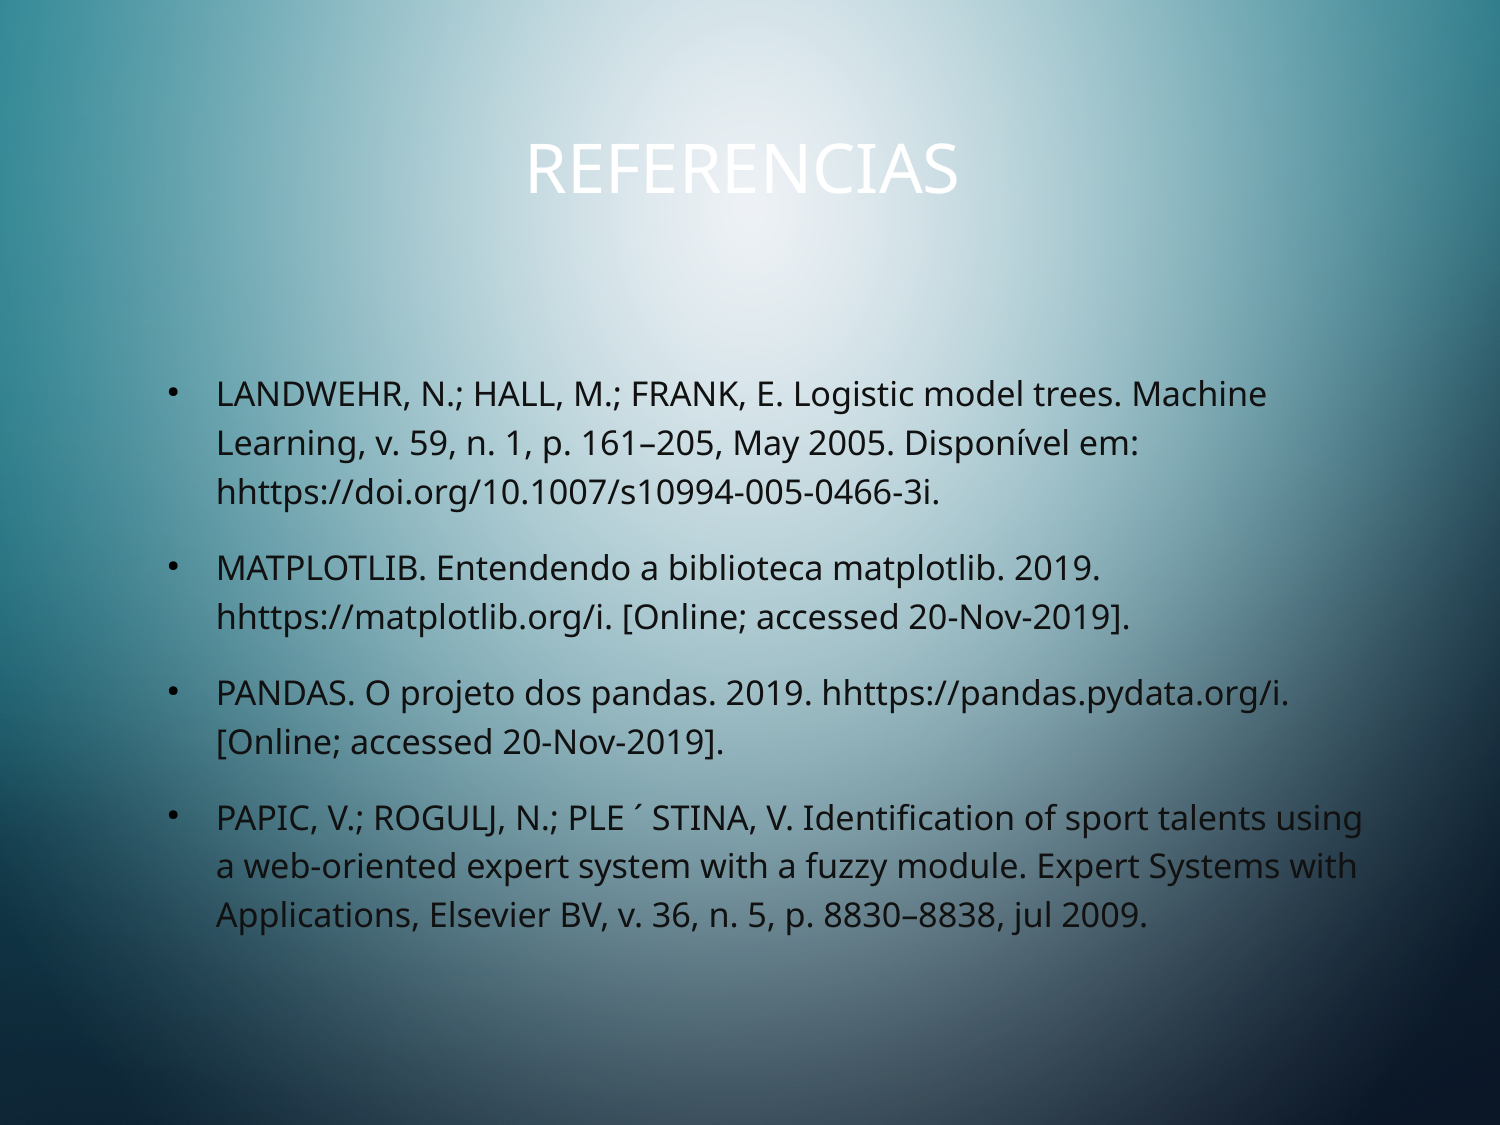

Referencias
#
LANDWEHR, N.; HALL, M.; FRANK, E. Logistic model trees. Machine Learning, v. 59, n. 1, p. 161–205, May 2005. Disponível em: hhttps://doi.org/10.1007/s10994-005-0466-3i.
MATPLOTLIB. Entendendo a biblioteca matplotlib. 2019. hhttps://matplotlib.org/i. [Online; accessed 20-Nov-2019].
PANDAS. O projeto dos pandas. 2019. hhttps://pandas.pydata.org/i. [Online; accessed 20-Nov-2019].
PAPIC, V.; ROGULJ, N.; PLE ´ STINA, V. Identification of sport talents using a web-oriented expert system with a fuzzy module. Expert Systems with Applications, Elsevier BV, v. 36, n. 5, p. 8830–8838, jul 2009.